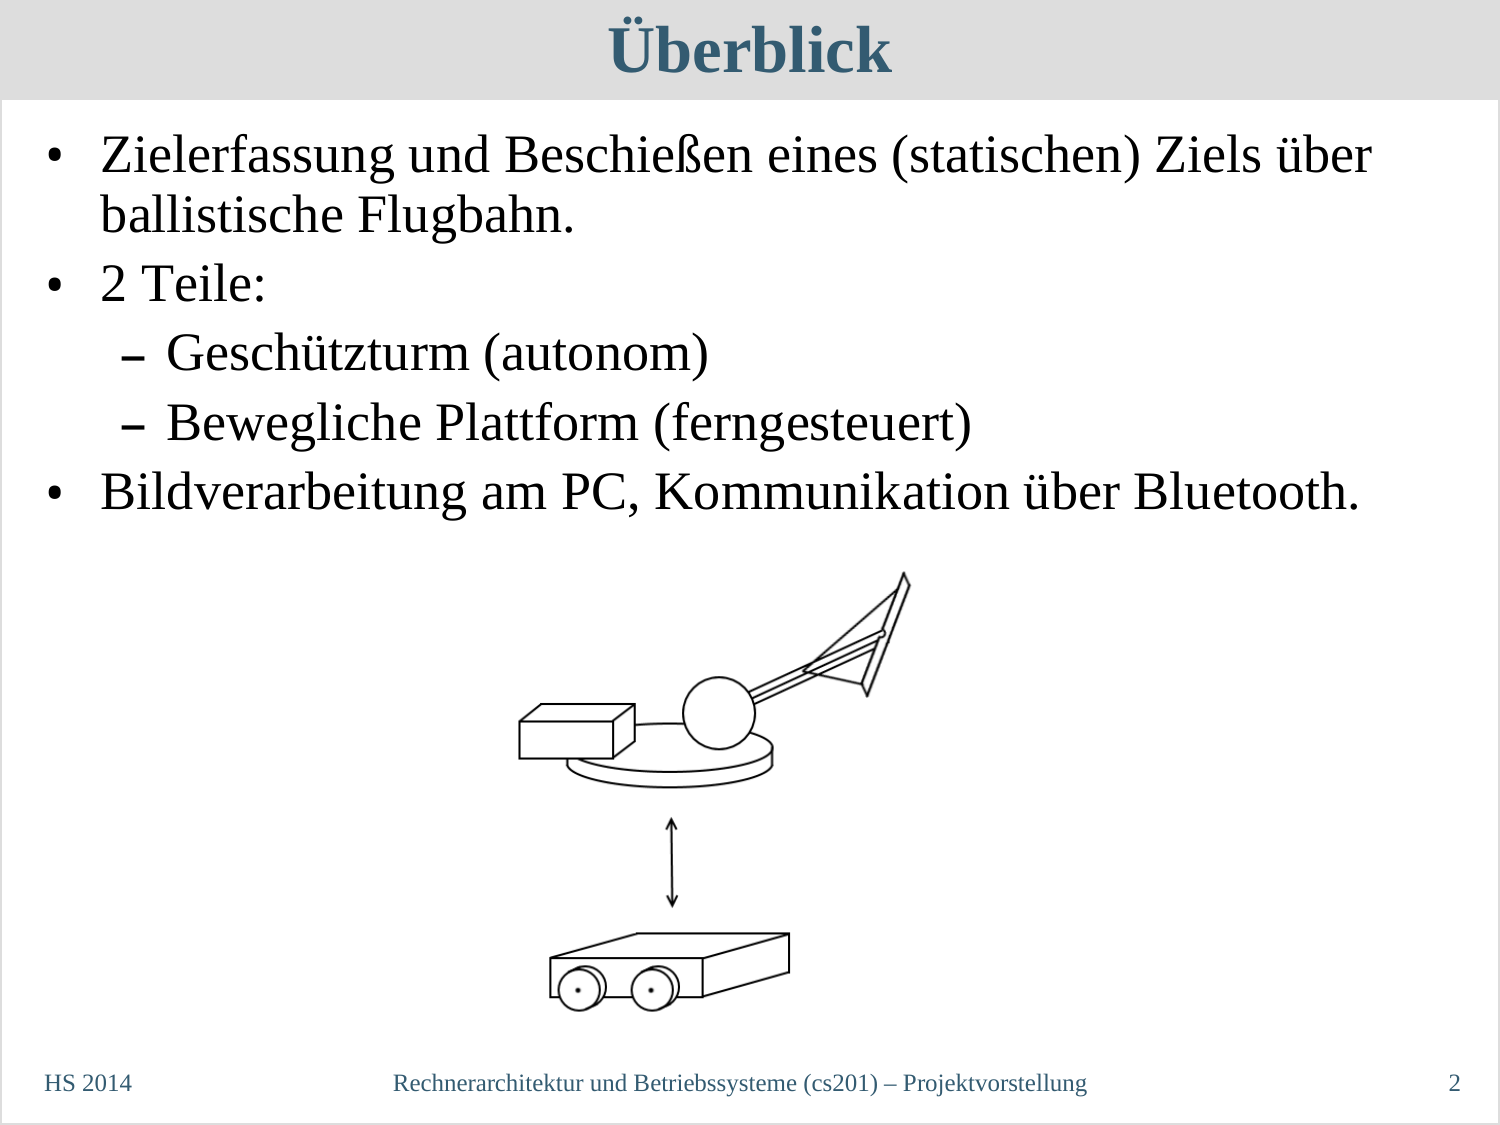

# Überblick
Zielerfassung und Beschießen eines (statischen) Ziels über ballistische Flugbahn.
2 Teile:
Geschützturm (autonom)
Bewegliche Plattform (ferngesteuert)
Bildverarbeitung am PC, Kommunikation über Bluetooth.
HS 2014
Rechnerarchitektur und Betriebssysteme (cs201) – Projektvorstellung